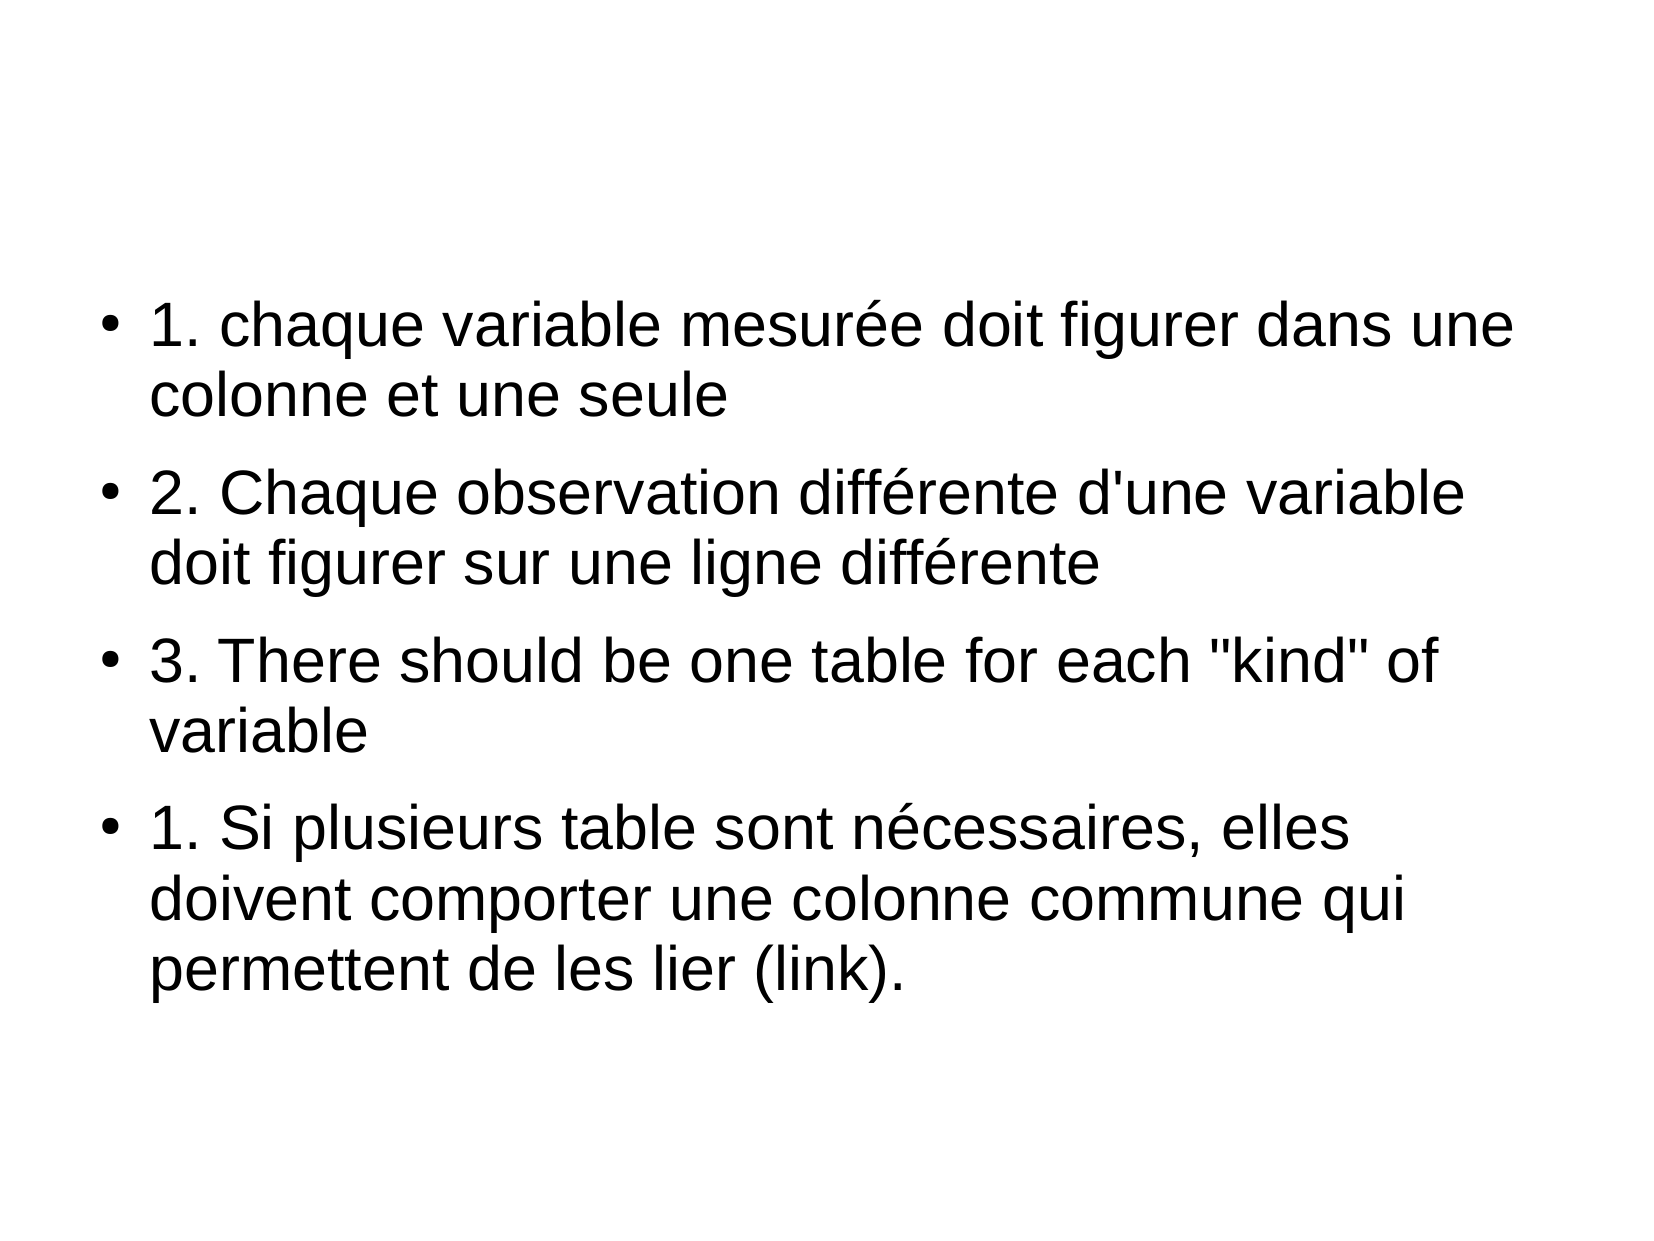

#
1. chaque variable mesurée doit figurer dans une colonne et une seule
2. Chaque observation différente d'une variable doit figurer sur une ligne différente
3. There should be one table for each "kind" of variable
1. Si plusieurs table sont nécessaires, elles doivent comporter une colonne commune qui permettent de les lier (link).